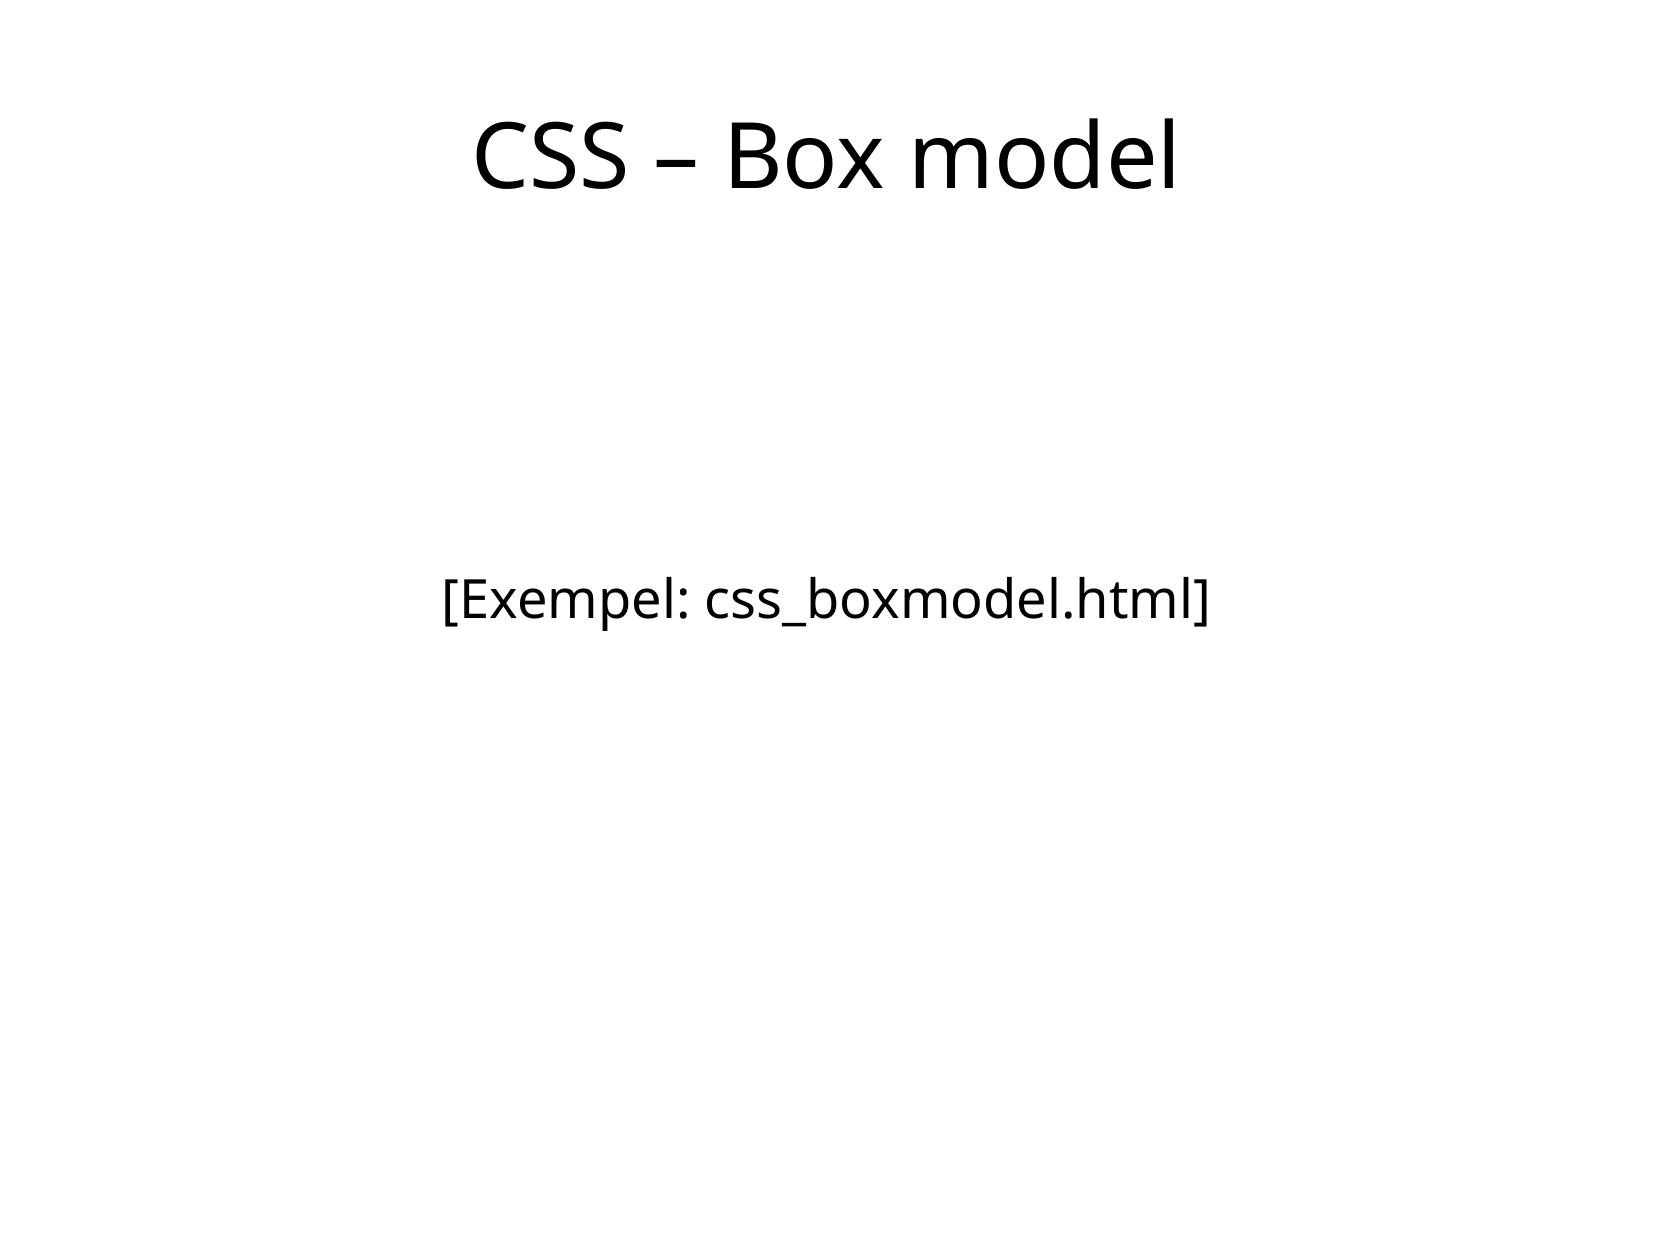

# CSS – Box model
[Exempel: css_boxmodel.html]